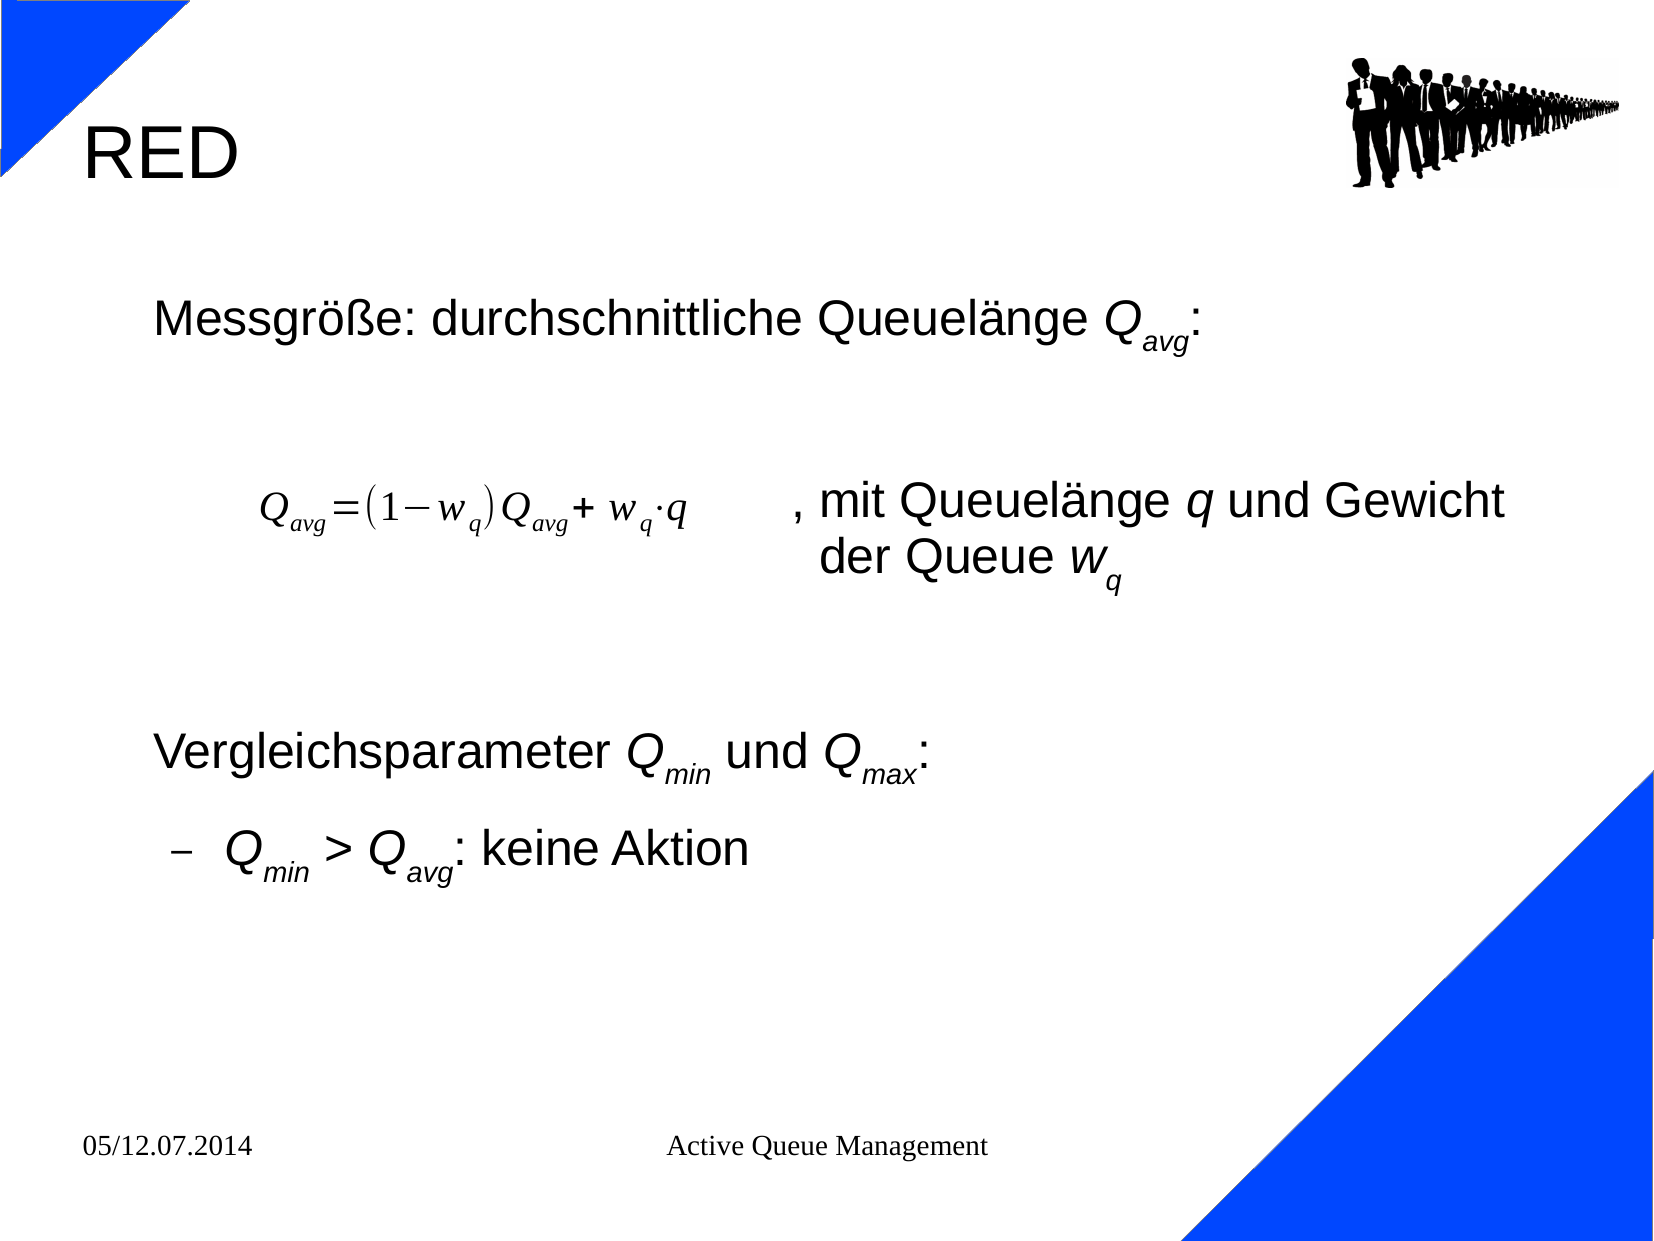

# RED
Messgröße: durchschnittliche Queuelänge Qavg:
, mit Queuelänge q und Gewicht der Queue wq
Vergleichsparameter Qmin und Qmax:
Qmin > Qavg: keine Aktion
05/12.07.2014
Active Queue Management
10